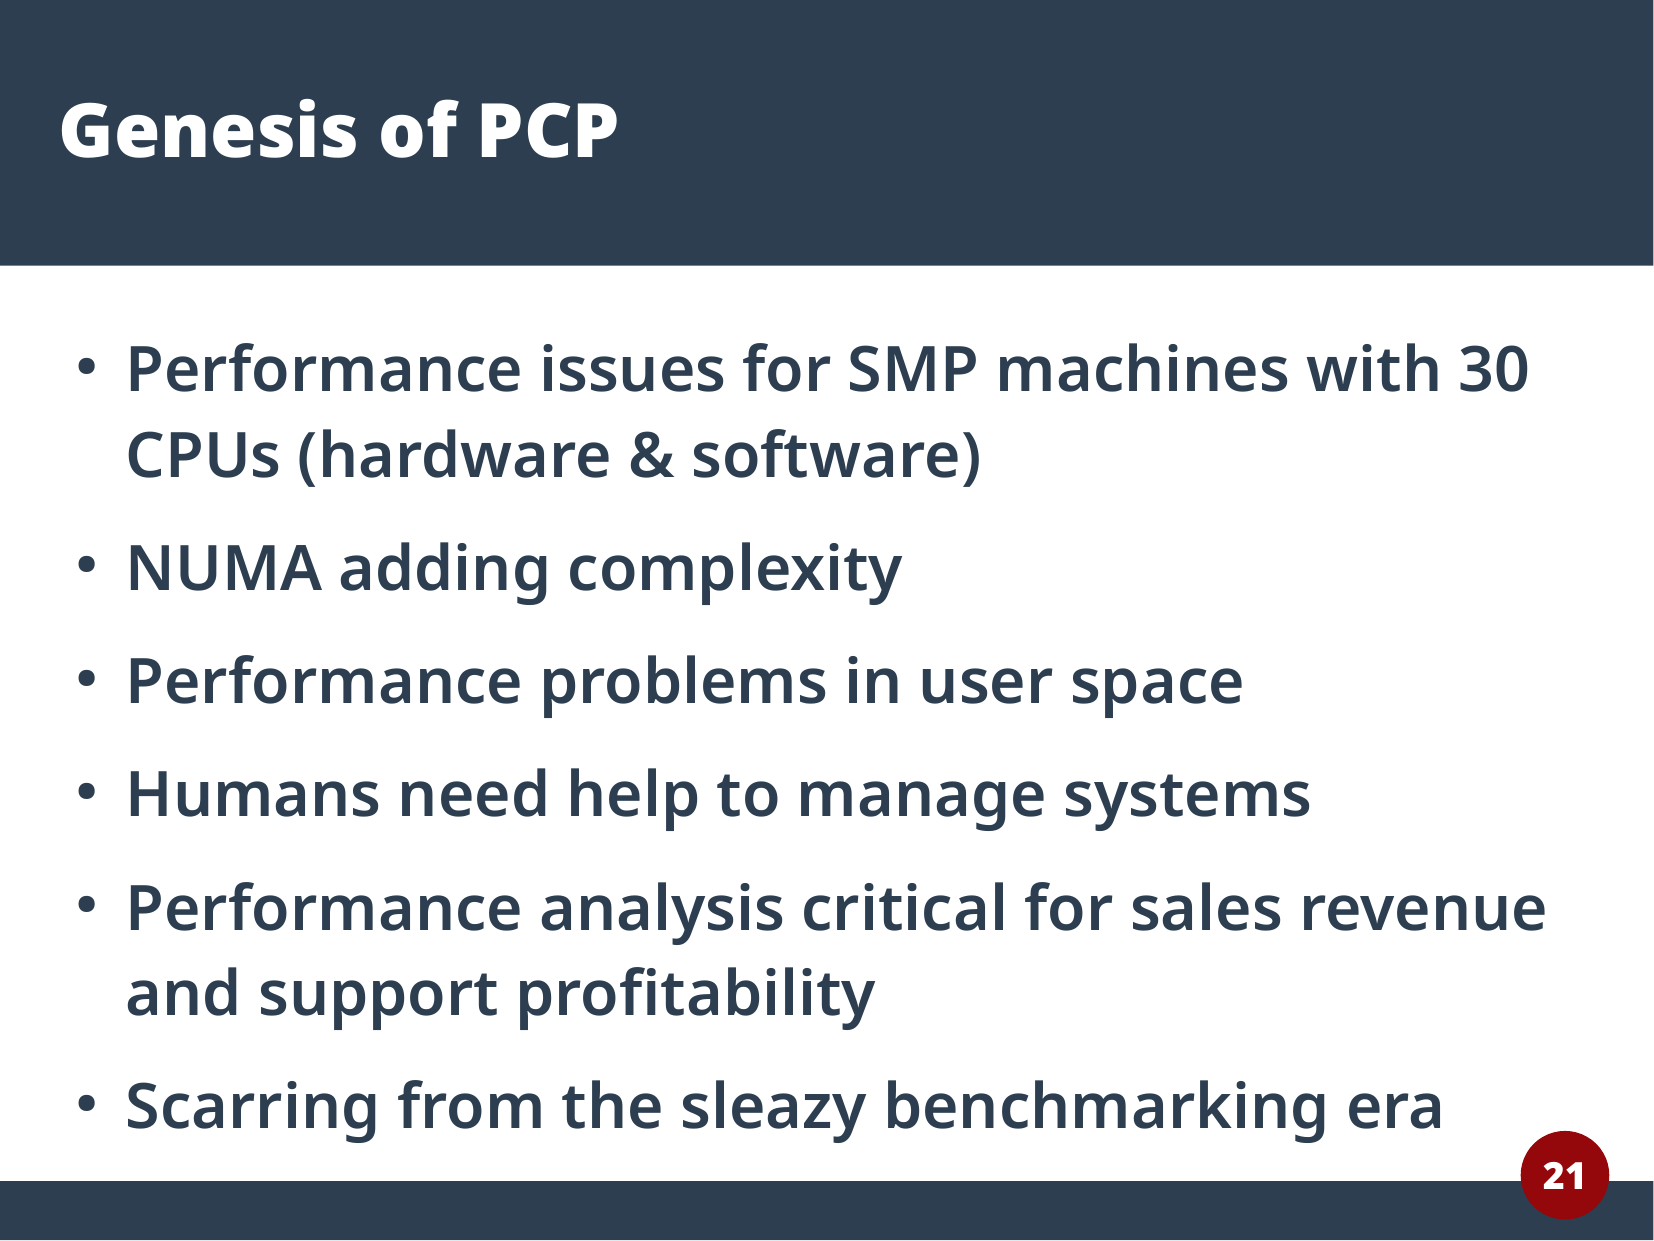

# Genesis of PCP
Performance issues for SMP machines with 30 CPUs (hardware & software)
NUMA adding complexity
Performance problems in user space
Humans need help to manage systems
Performance analysis critical for sales revenue and support profitability
Scarring from the sleazy benchmarking era
21